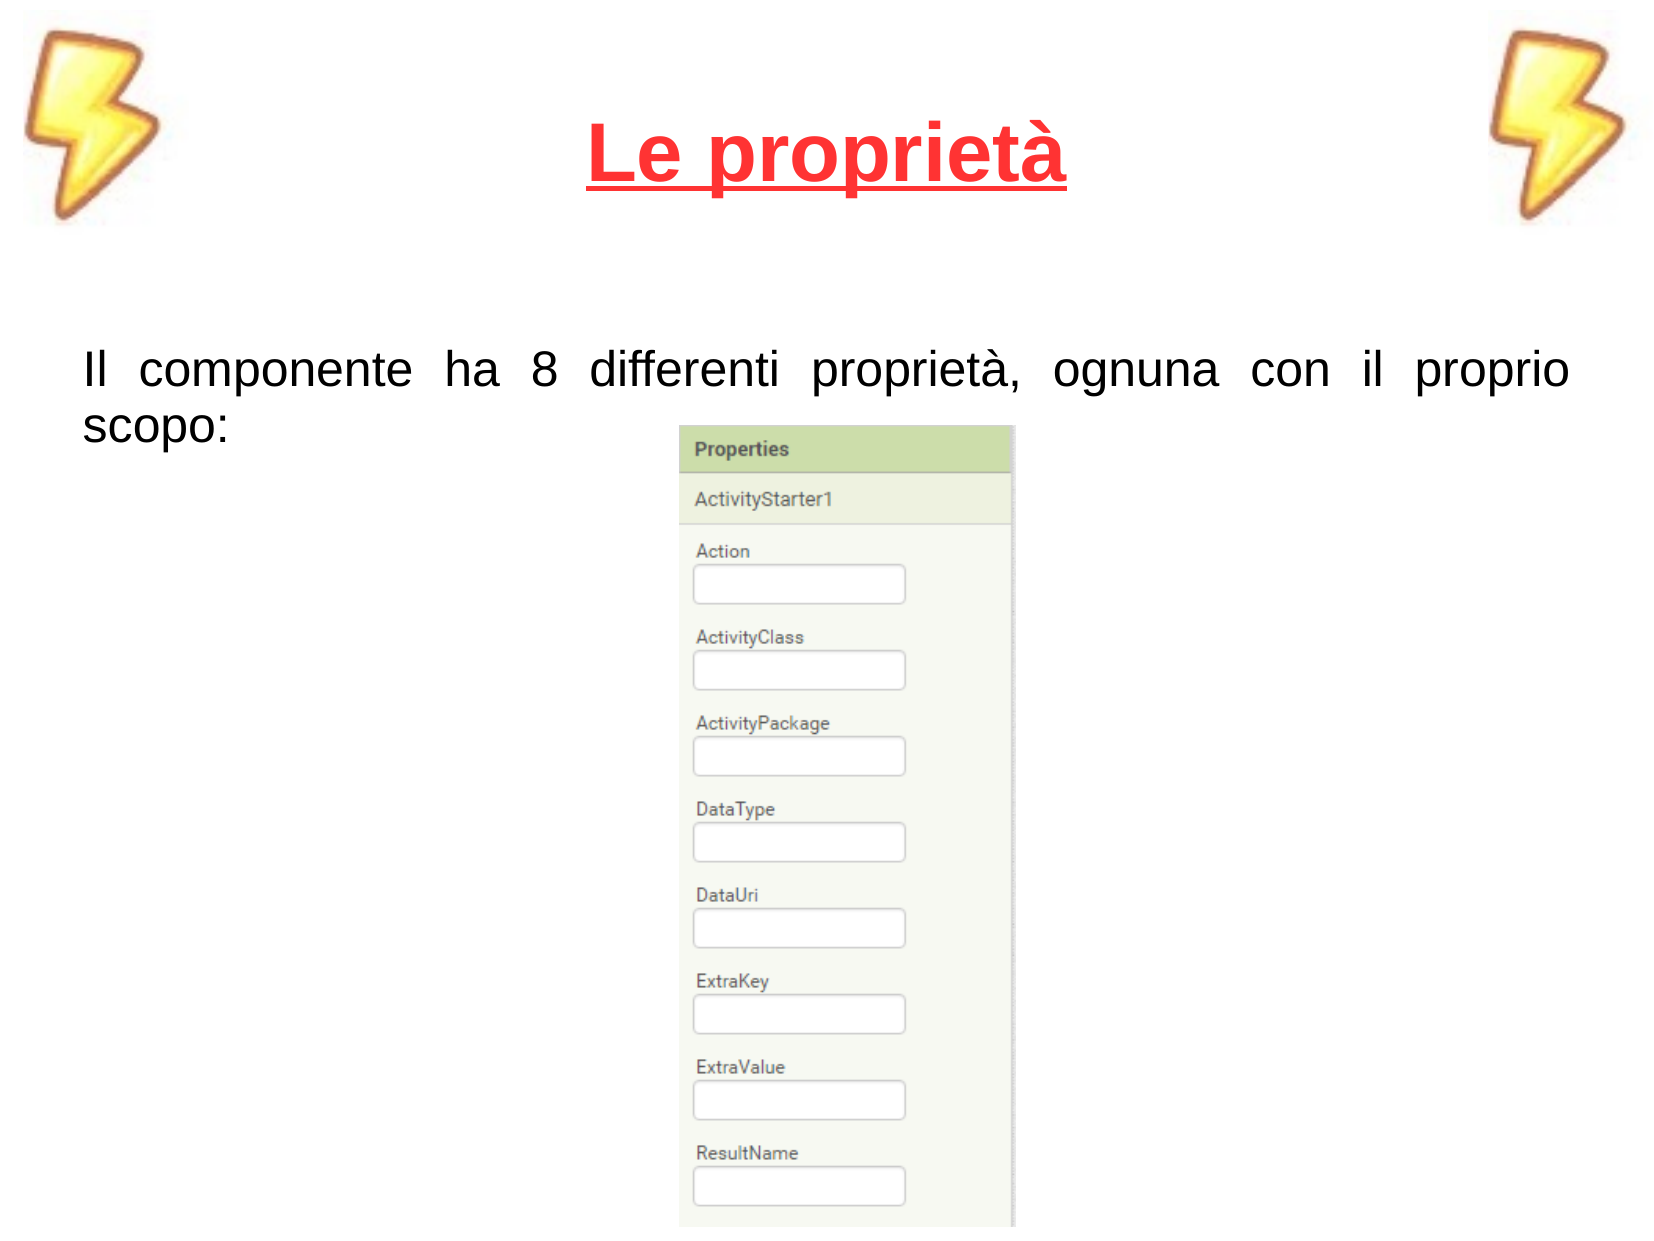

# Le proprietà
Il componente ha 8 differenti proprietà, ognuna con il proprio scopo: